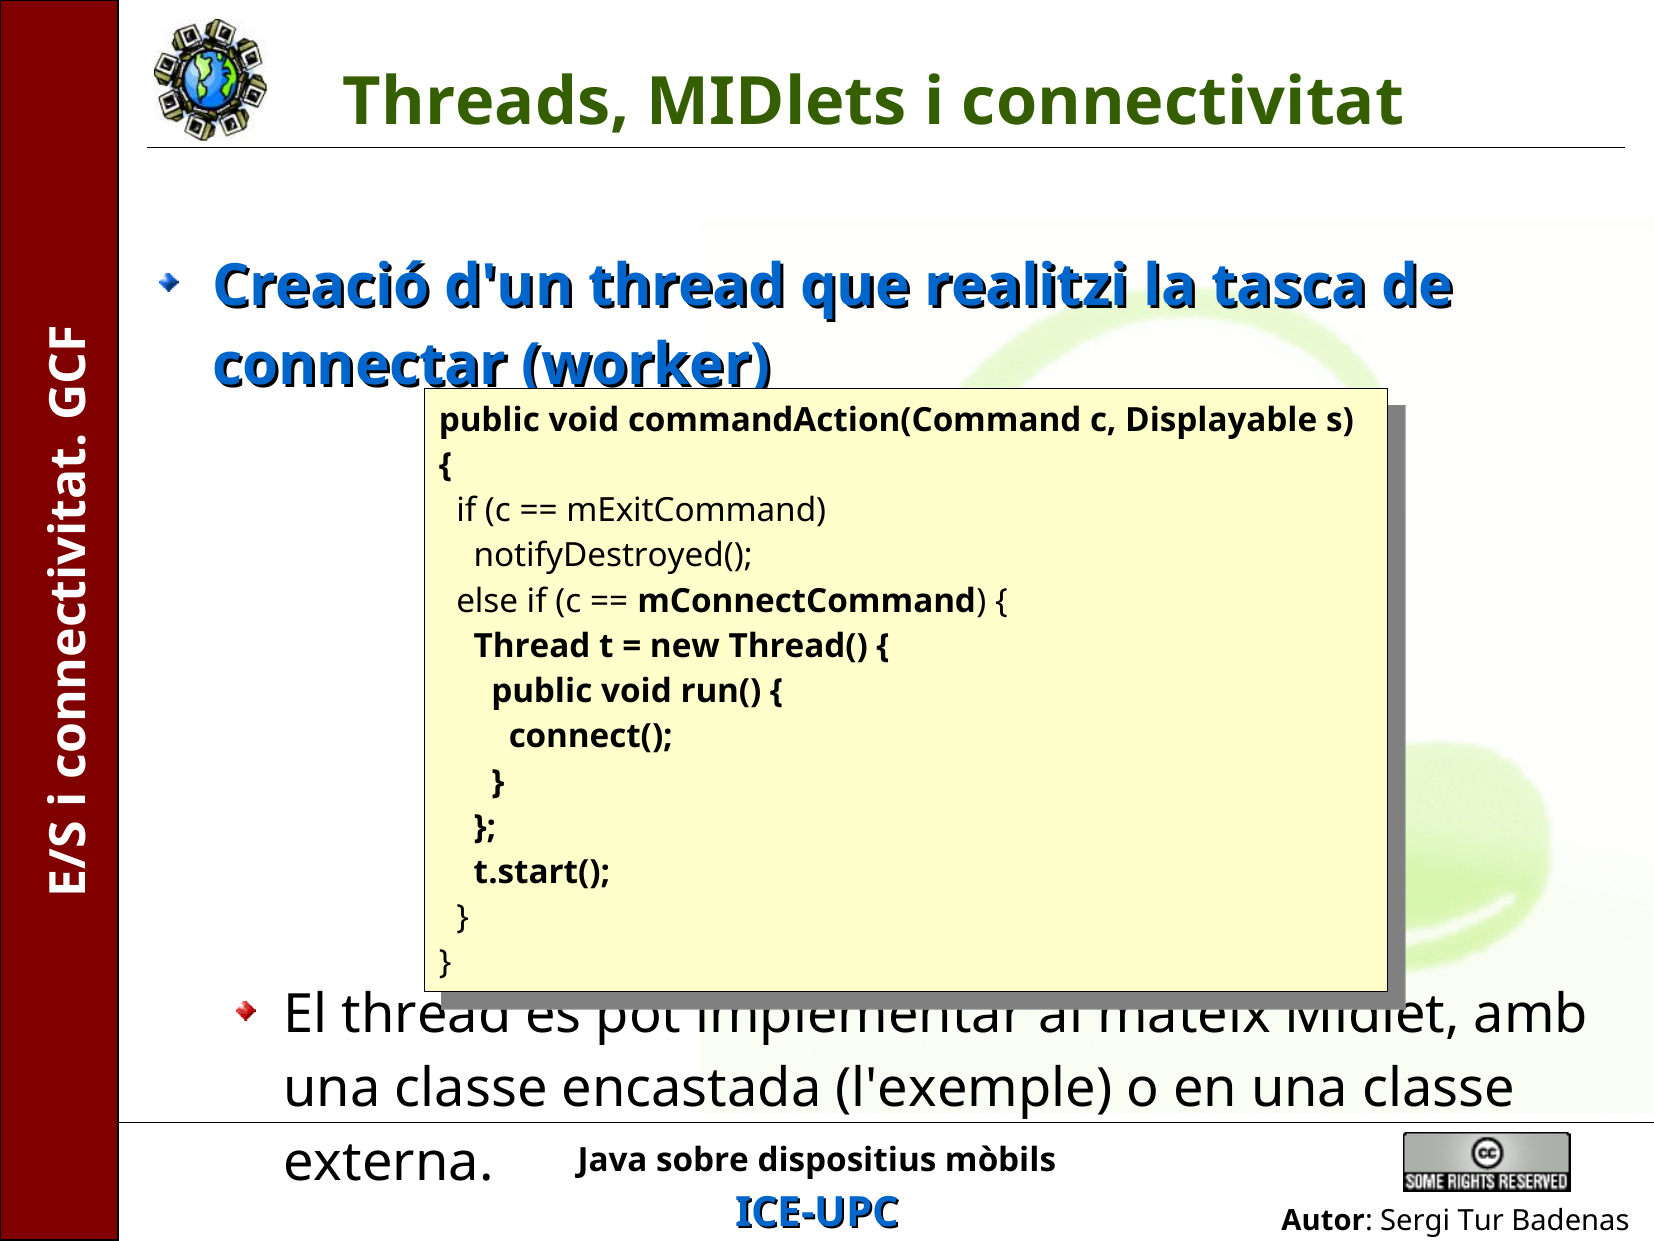

# Threads, MIDlets i connectivitat
Creació d'un thread que realitzi la tasca de connectar (worker)
El thread es pot implementar al mateix Midlet, amb una classe encastada (l'exemple) o en una classe externa.
public void commandAction(Command c, Displayable s) {
 if (c == mExitCommand)
 notifyDestroyed();
 else if (c == mConnectCommand) {
 Thread t = new Thread() {
 public void run() {
 connect();
 }
 };
 t.start();
 }
}